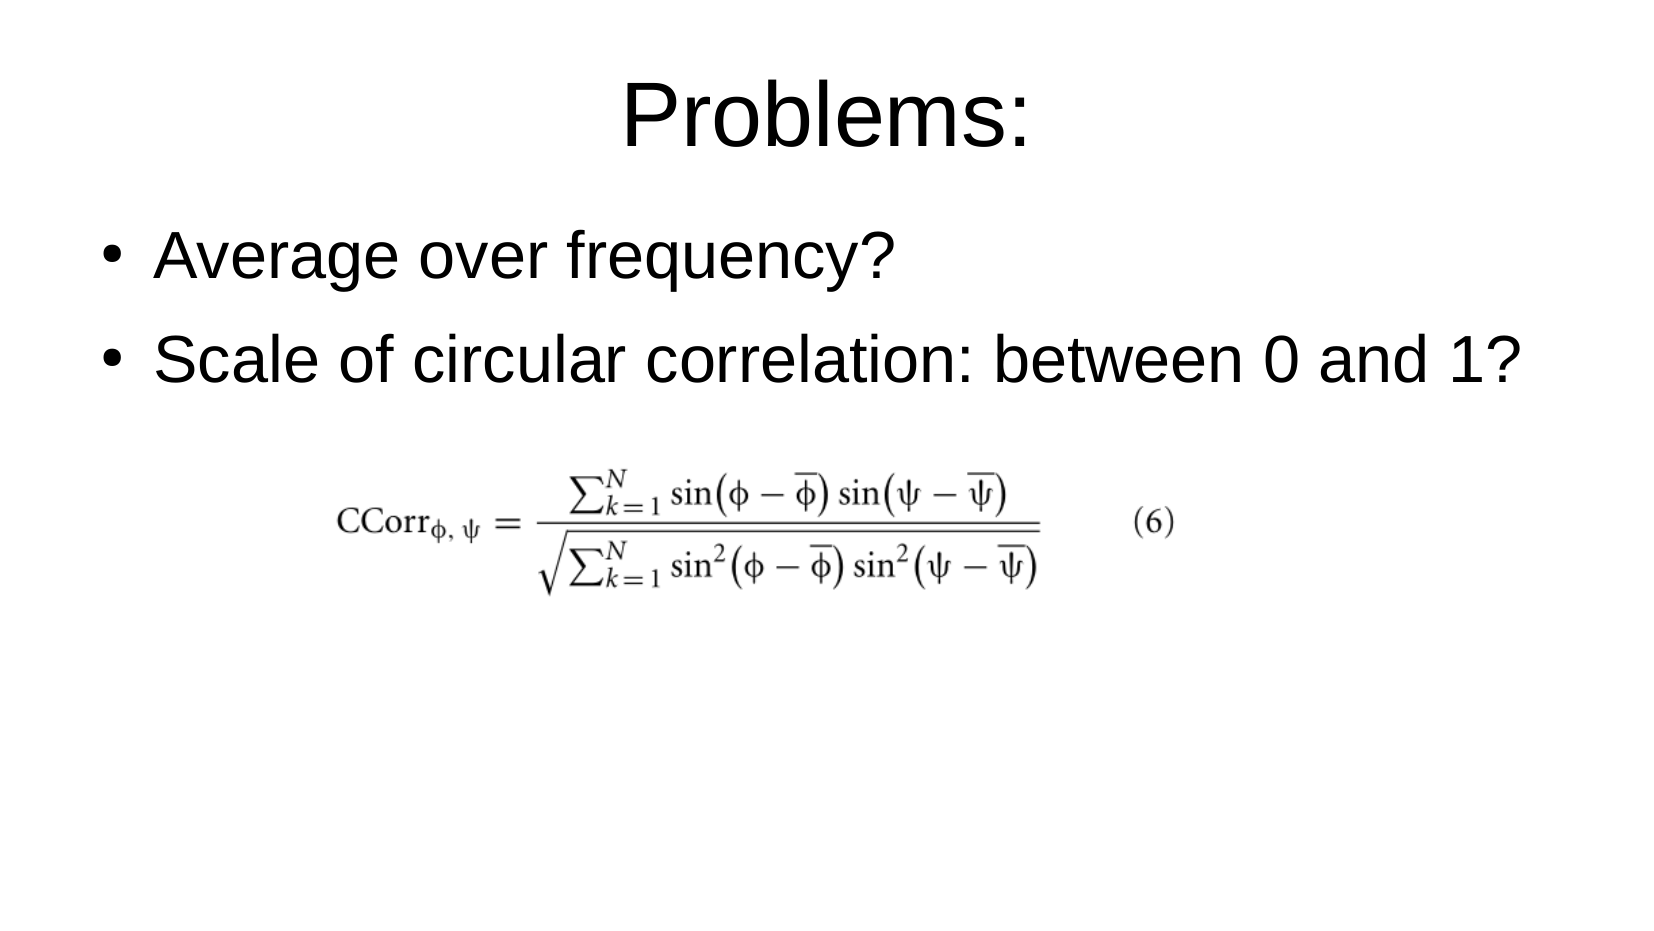

# Problems:
Average over frequency?
Scale of circular correlation: between 0 and 1?